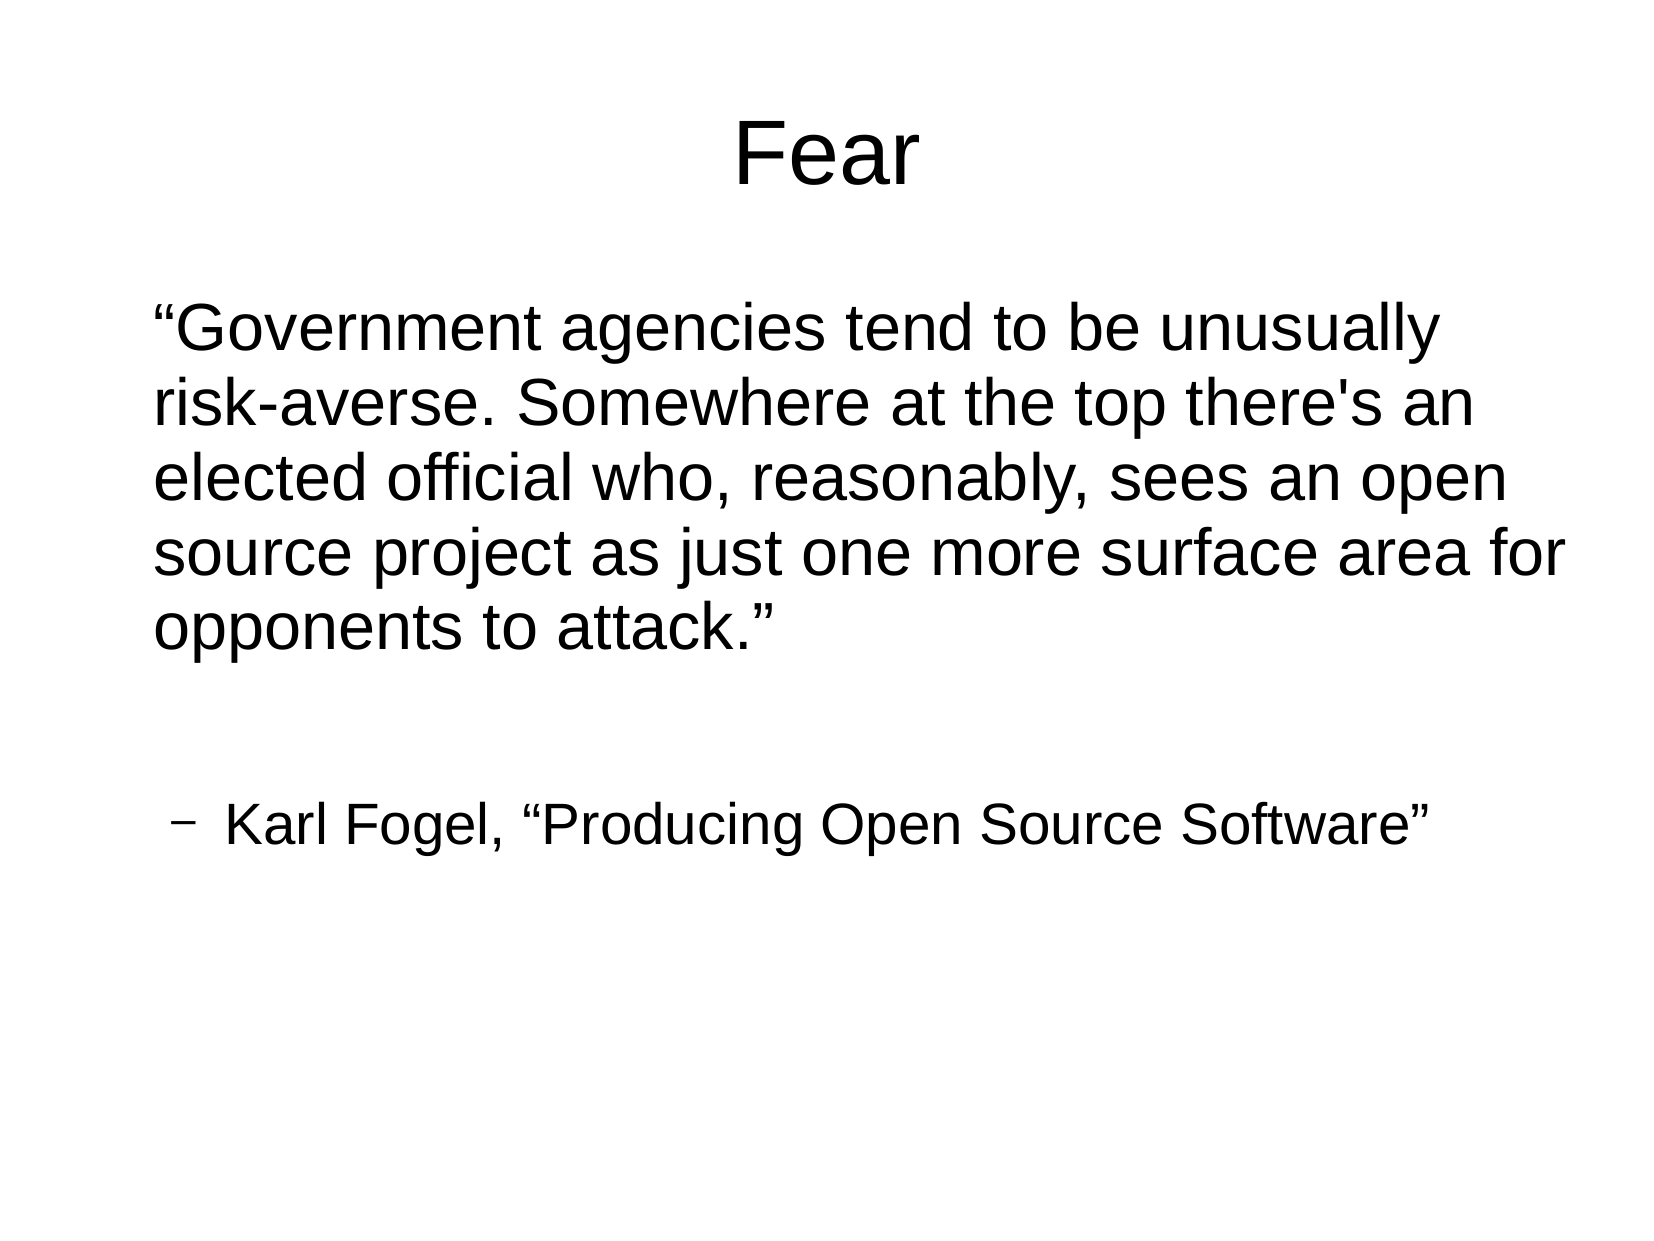

# Fear
“Government agencies tend to be unusually risk-averse. Somewhere at the top there's an elected official who, reasonably, sees an open source project as just one more surface area for opponents to attack.”
Karl Fogel, “Producing Open Source Software”